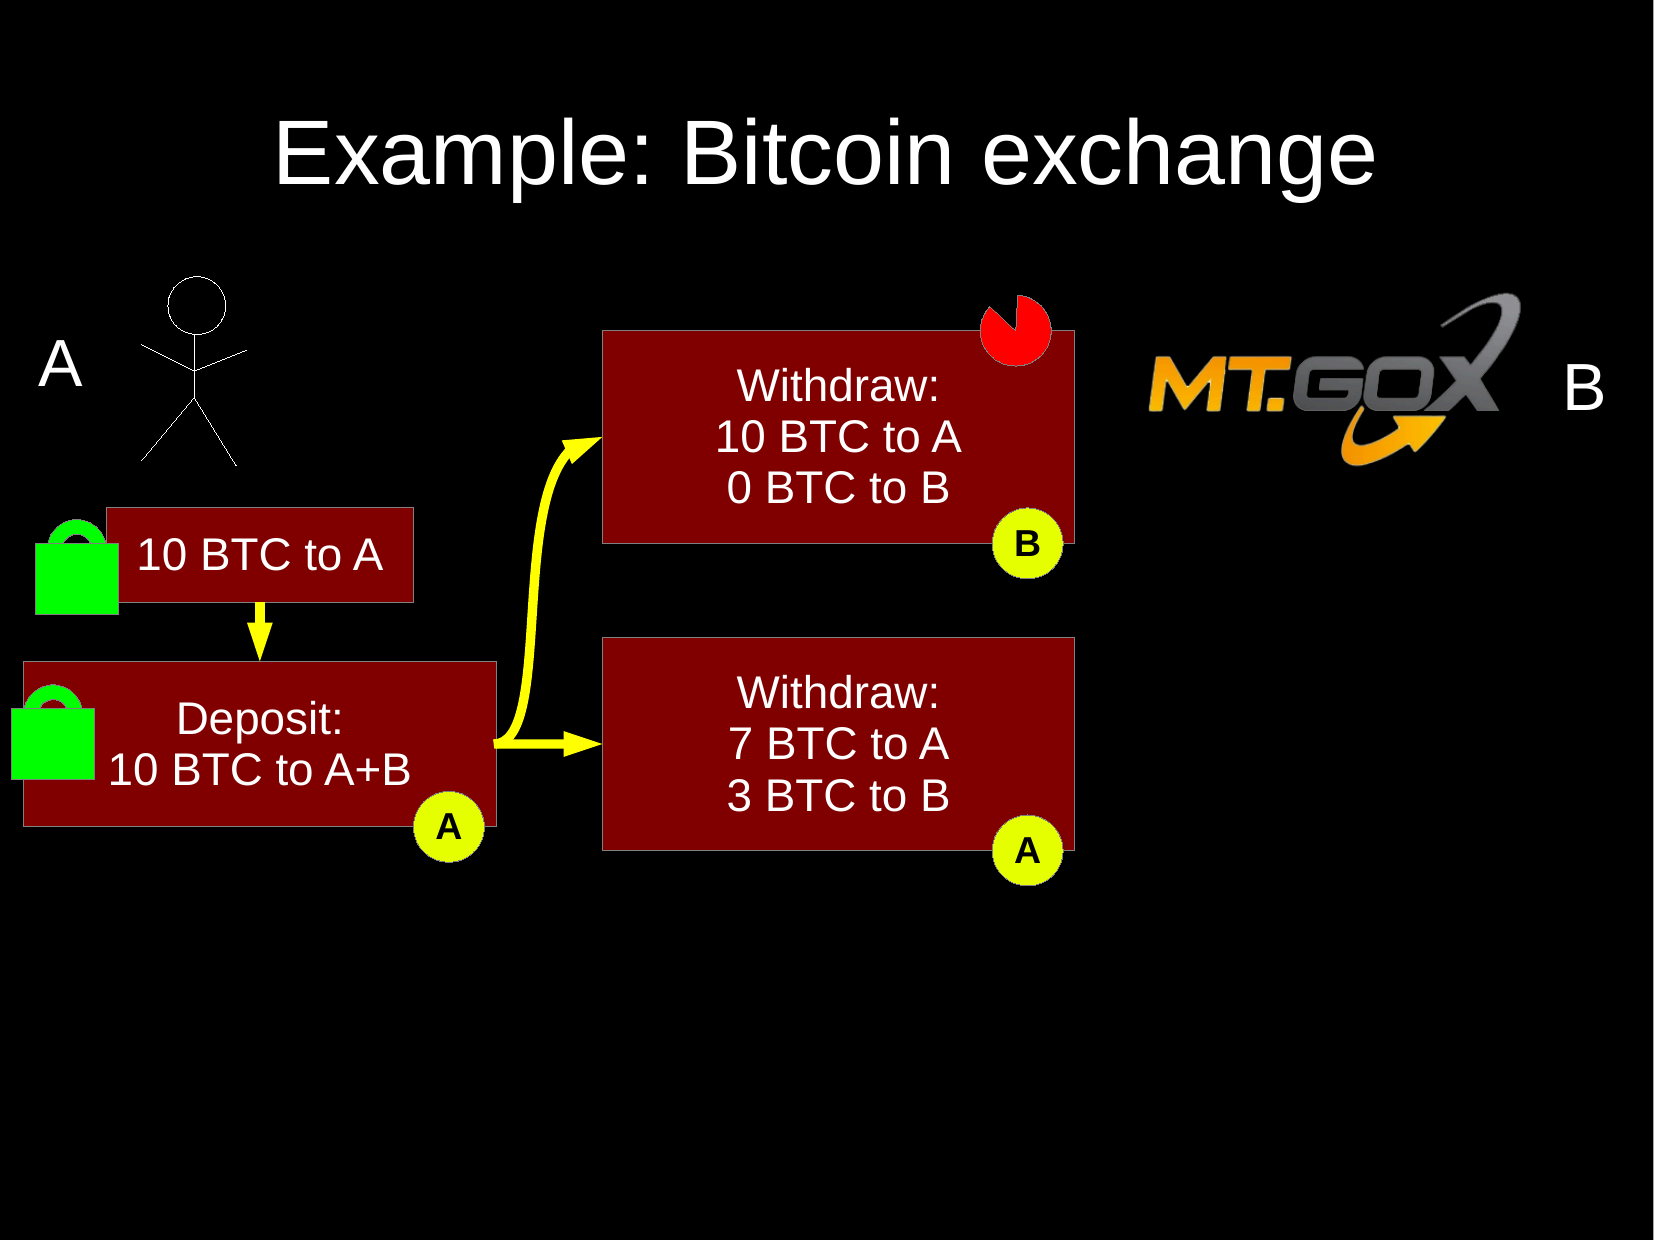

# Example: Bitcoin exchange
A
Withdraw:
10 BTC to A
0 BTC to B
B
10 BTC to A
B
Withdraw:
7 BTC to A
3 BTC to B
Deposit:
10 BTC to A+B
A
A